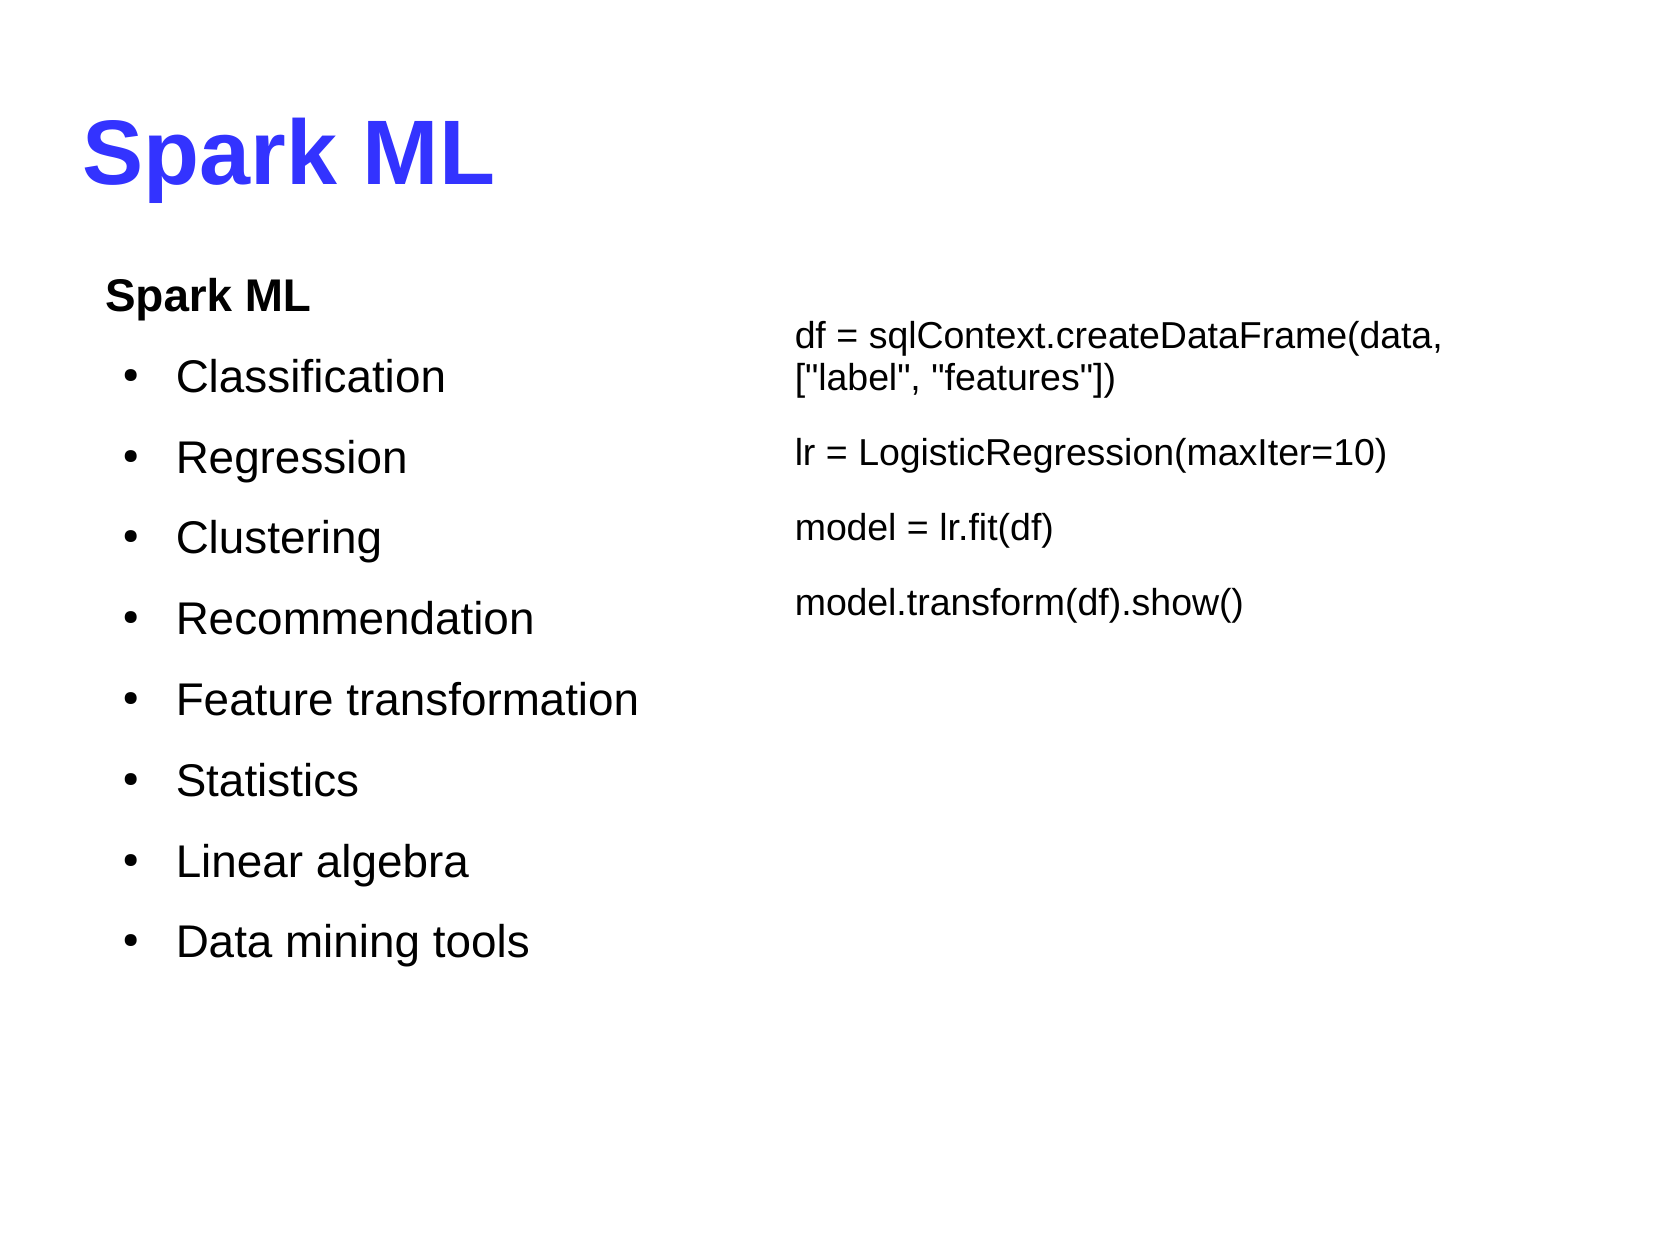

# Spark ML
df = sqlContext.createDataFrame(data, ["label", "features"])
lr = LogisticRegression(maxIter=10)
model = lr.fit(df)
model.transform(df).show()
Spark ML
Classification
Regression
Clustering
Recommendation
Feature transformation
Statistics
Linear algebra
Data mining tools